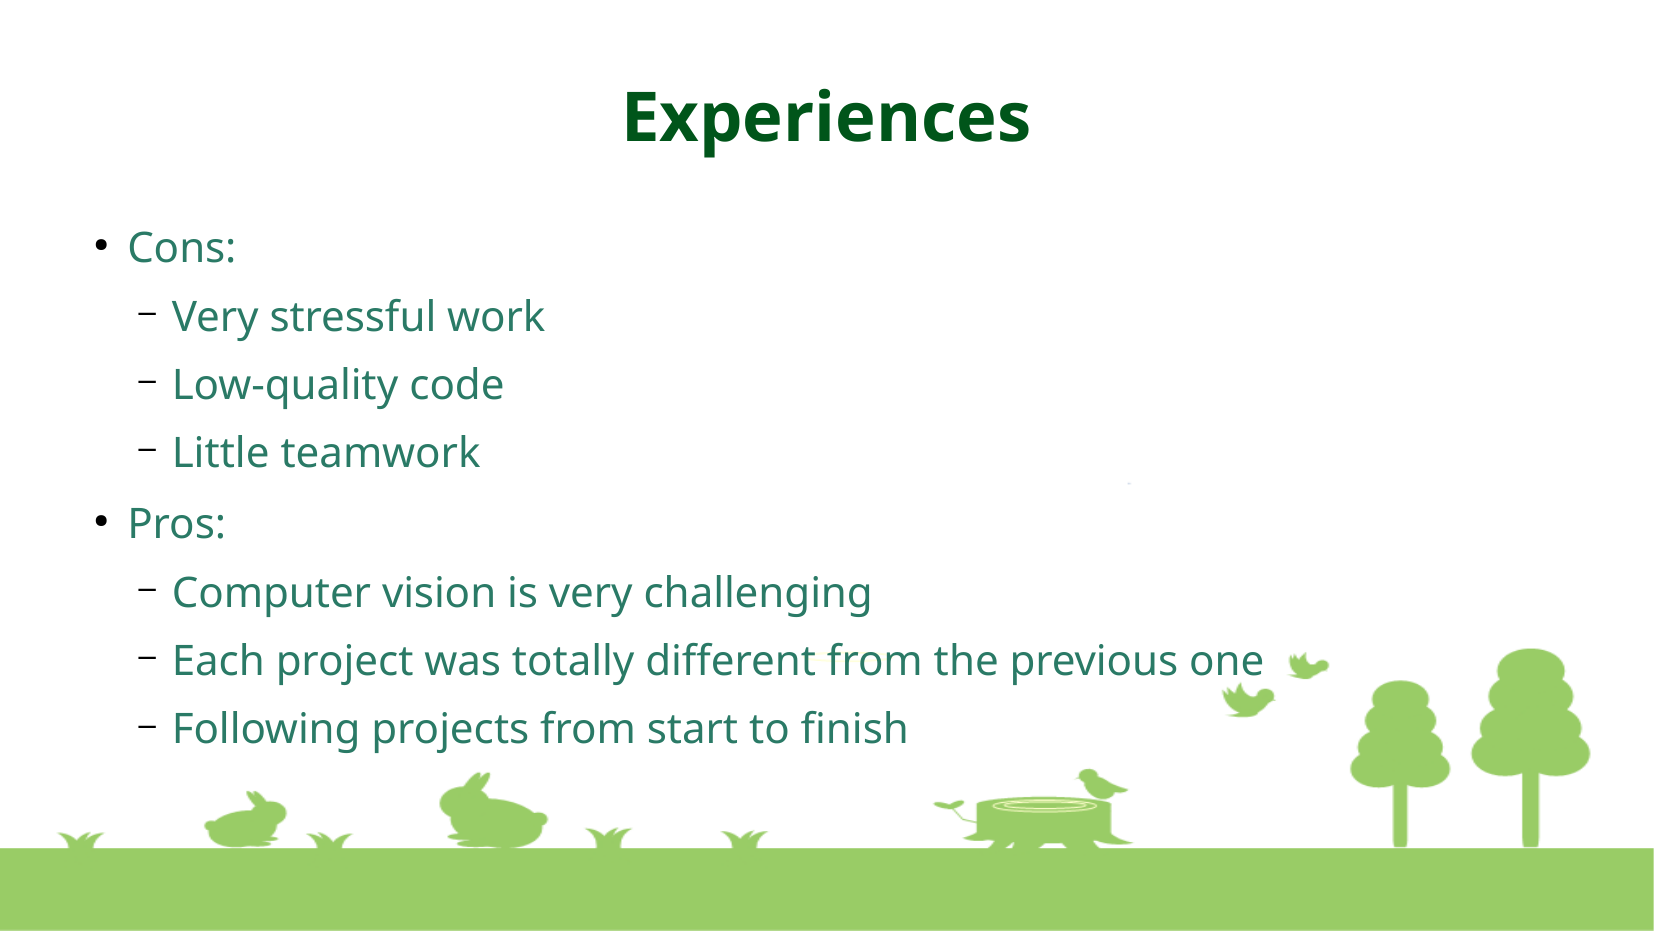

# Experiences
Cons:
Very stressful work
Low-quality code
Little teamwork
Pros:
Computer vision is very challenging
Each project was totally different from the previous one
Following projects from start to finish